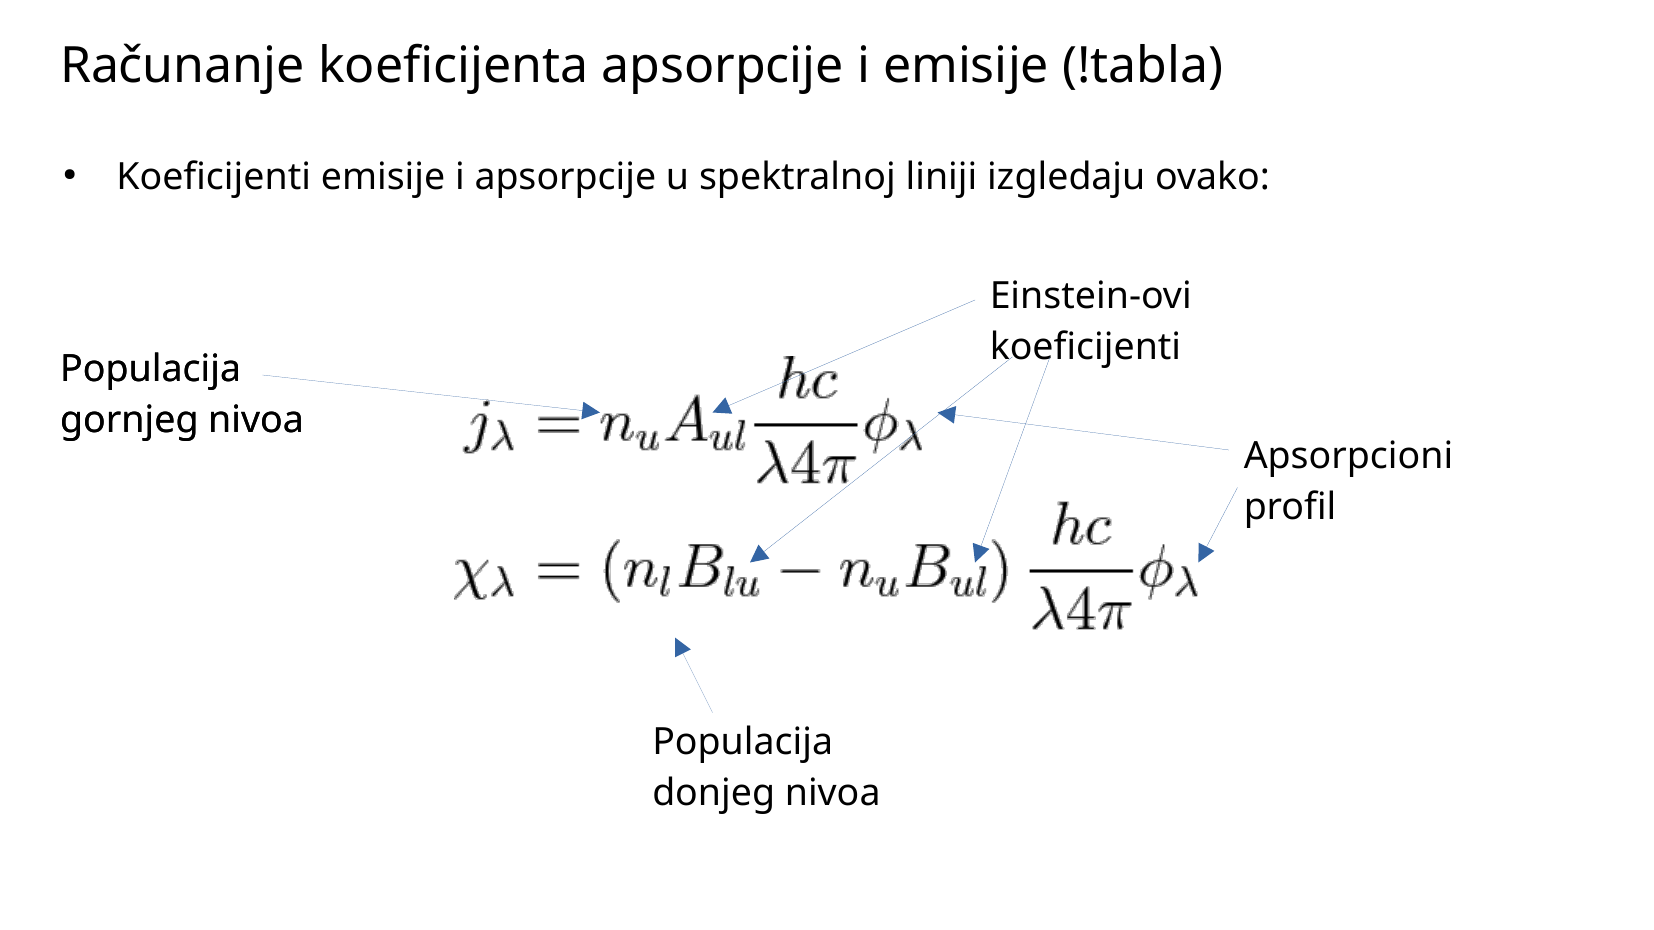

# Računanje koeficijenta apsorpcije i emisije (!tabla)
Koeficijenti emisije i apsorpcije u spektralnoj liniji izgledaju ovako:
Einstein-ovi koeficijenti
Populacija gornjeg nivoa
Populacija gornjeg nivoa
Apsorpcioni profil
Populacija donjeg nivoa